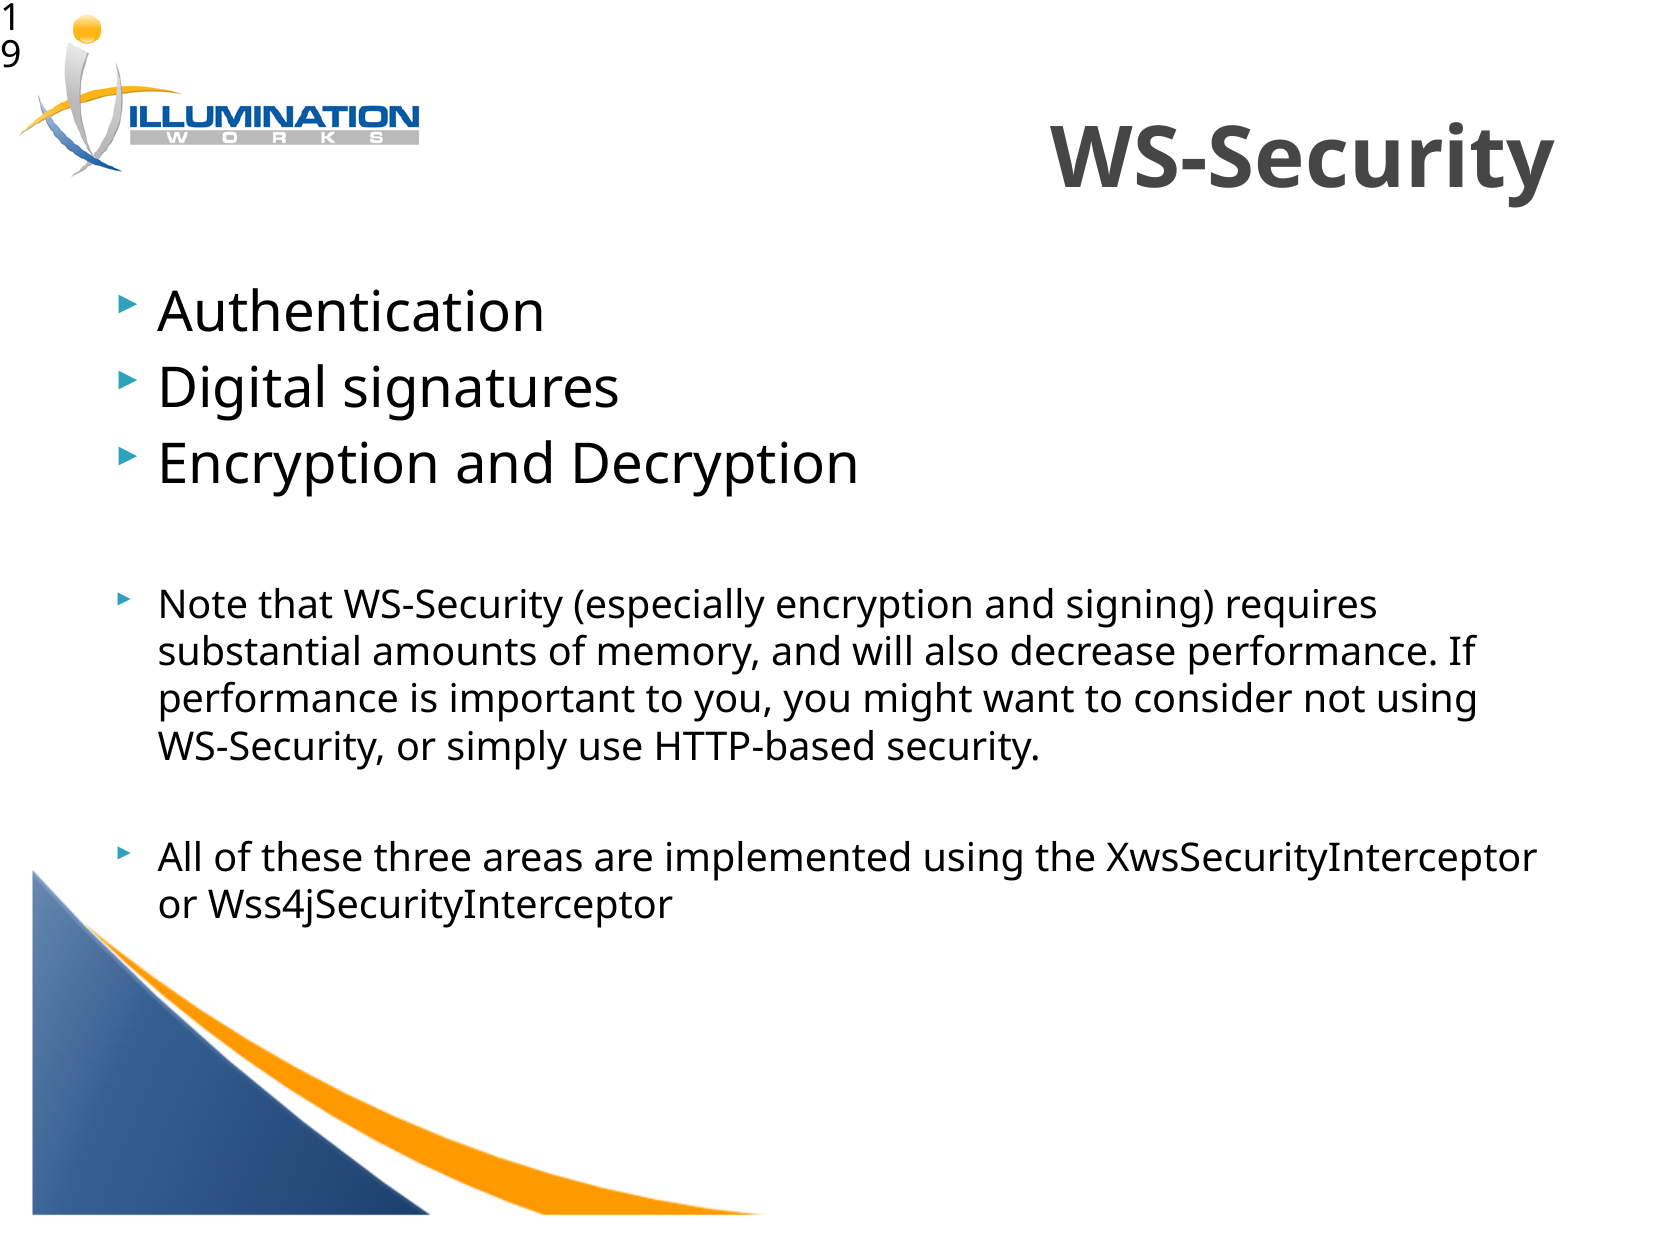

WS-Security
# Authentication
Digital signatures
Encryption and Decryption
Note that WS-Security (especially encryption and signing) requires substantial amounts of memory, and will also decrease performance. If performance is important to you, you might want to consider not using WS-Security, or simply use HTTP-based security.
All of these three areas are implemented using the XwsSecurityInterceptor or Wss4jSecurityInterceptor